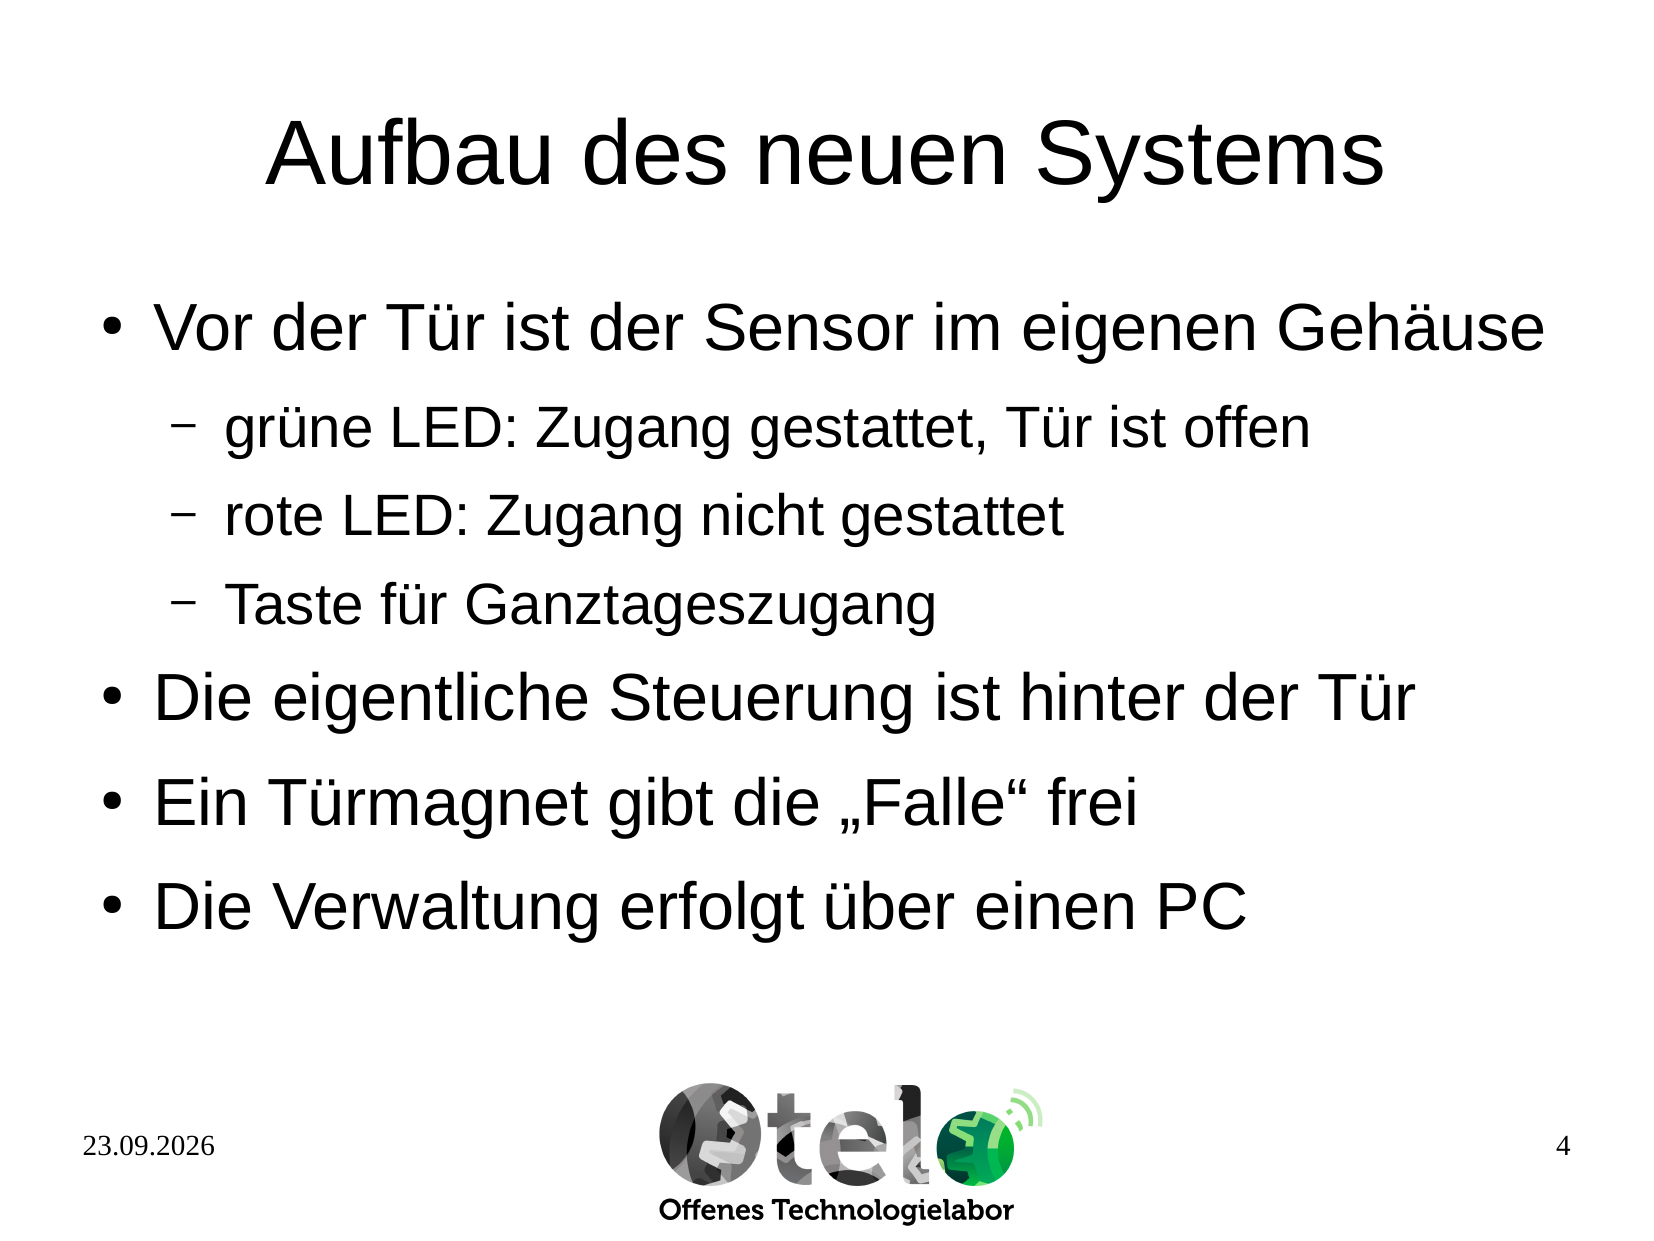

# Aufbau des neuen Systems
Vor der Tür ist der Sensor im eigenen Gehäuse
grüne LED: Zugang gestattet, Tür ist offen
rote LED: Zugang nicht gestattet
Taste für Ganztageszugang
Die eigentliche Steuerung ist hinter der Tür
Ein Türmagnet gibt die „Falle“ frei
Die Verwaltung erfolgt über einen PC
4